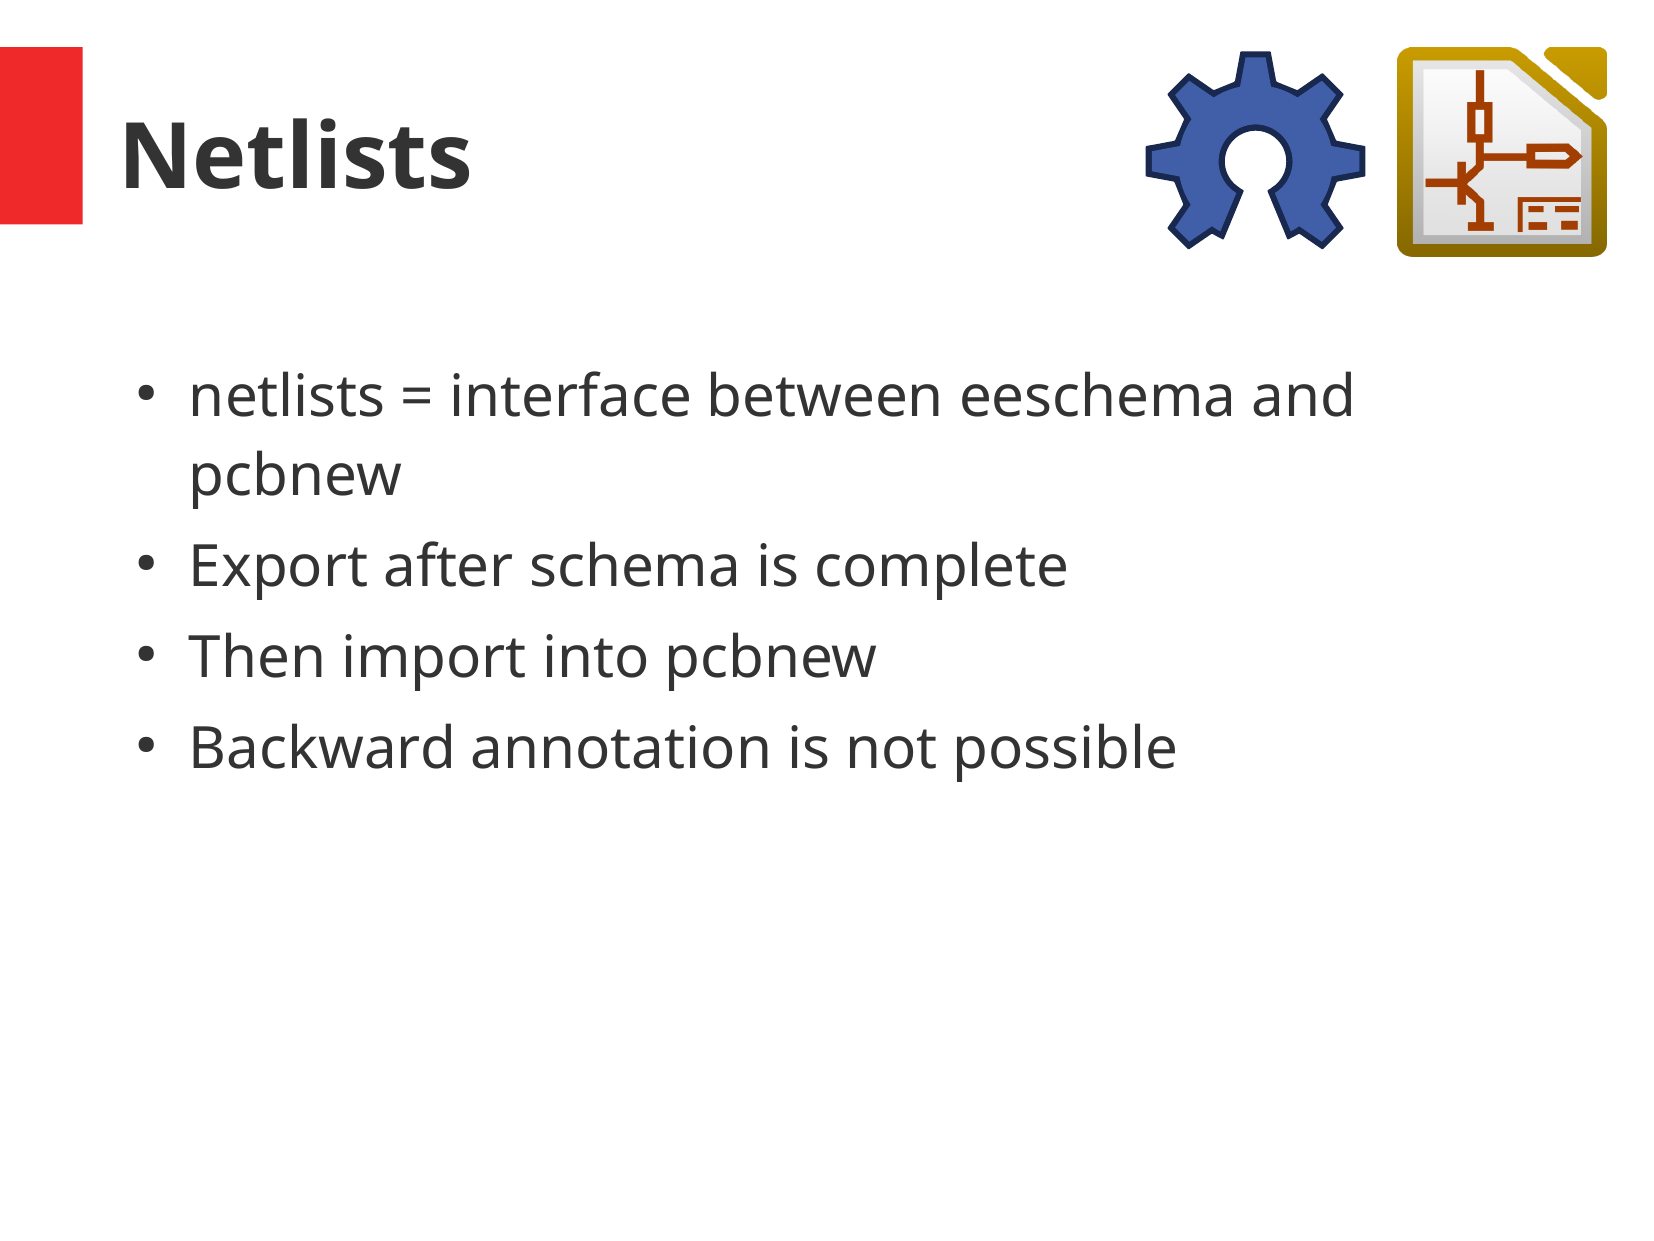

# Netlists
netlists = interface between eeschema and pcbnew
Export after schema is complete
Then import into pcbnew
Backward annotation is not possible